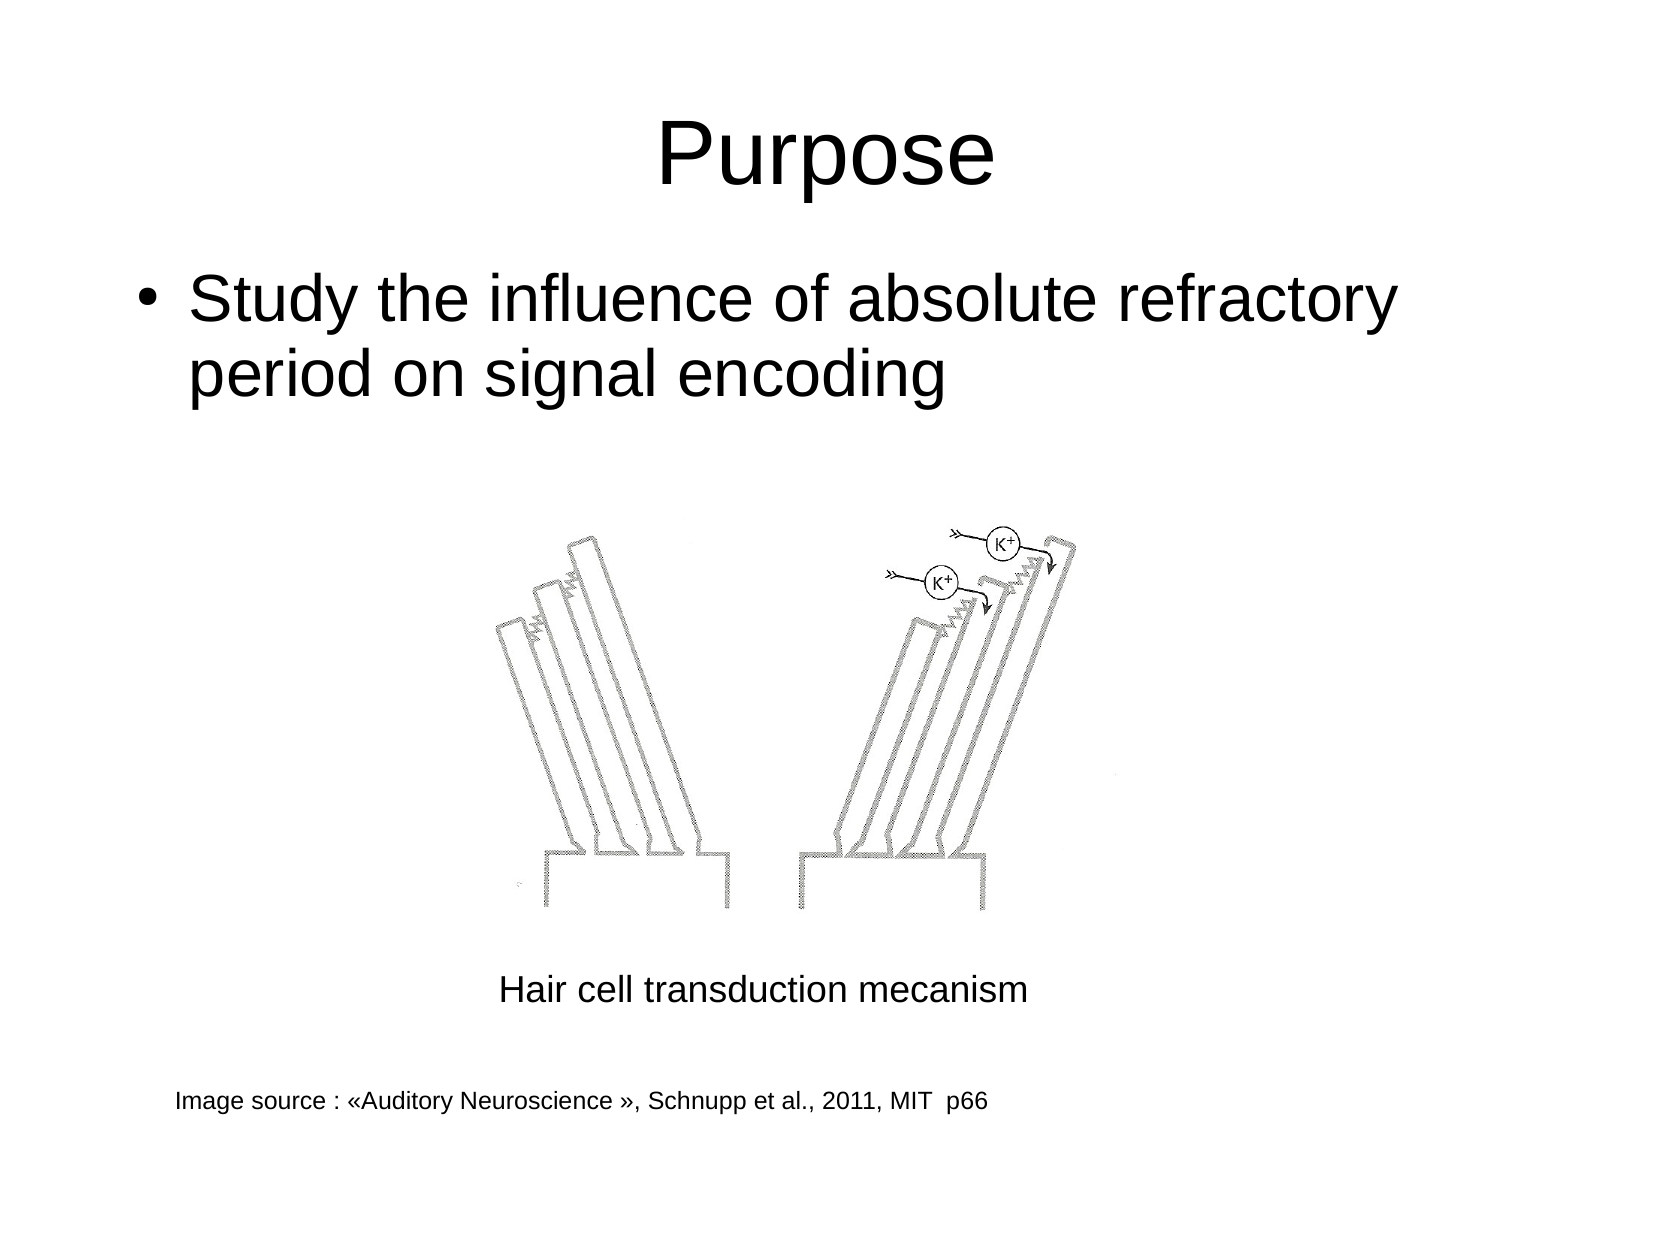

# Purpose
Study the influence of absolute refractory period on signal encoding
Hair cell transduction mecanism
Image source : «Auditory Neuroscience », Schnupp et al., 2011, MIT p66